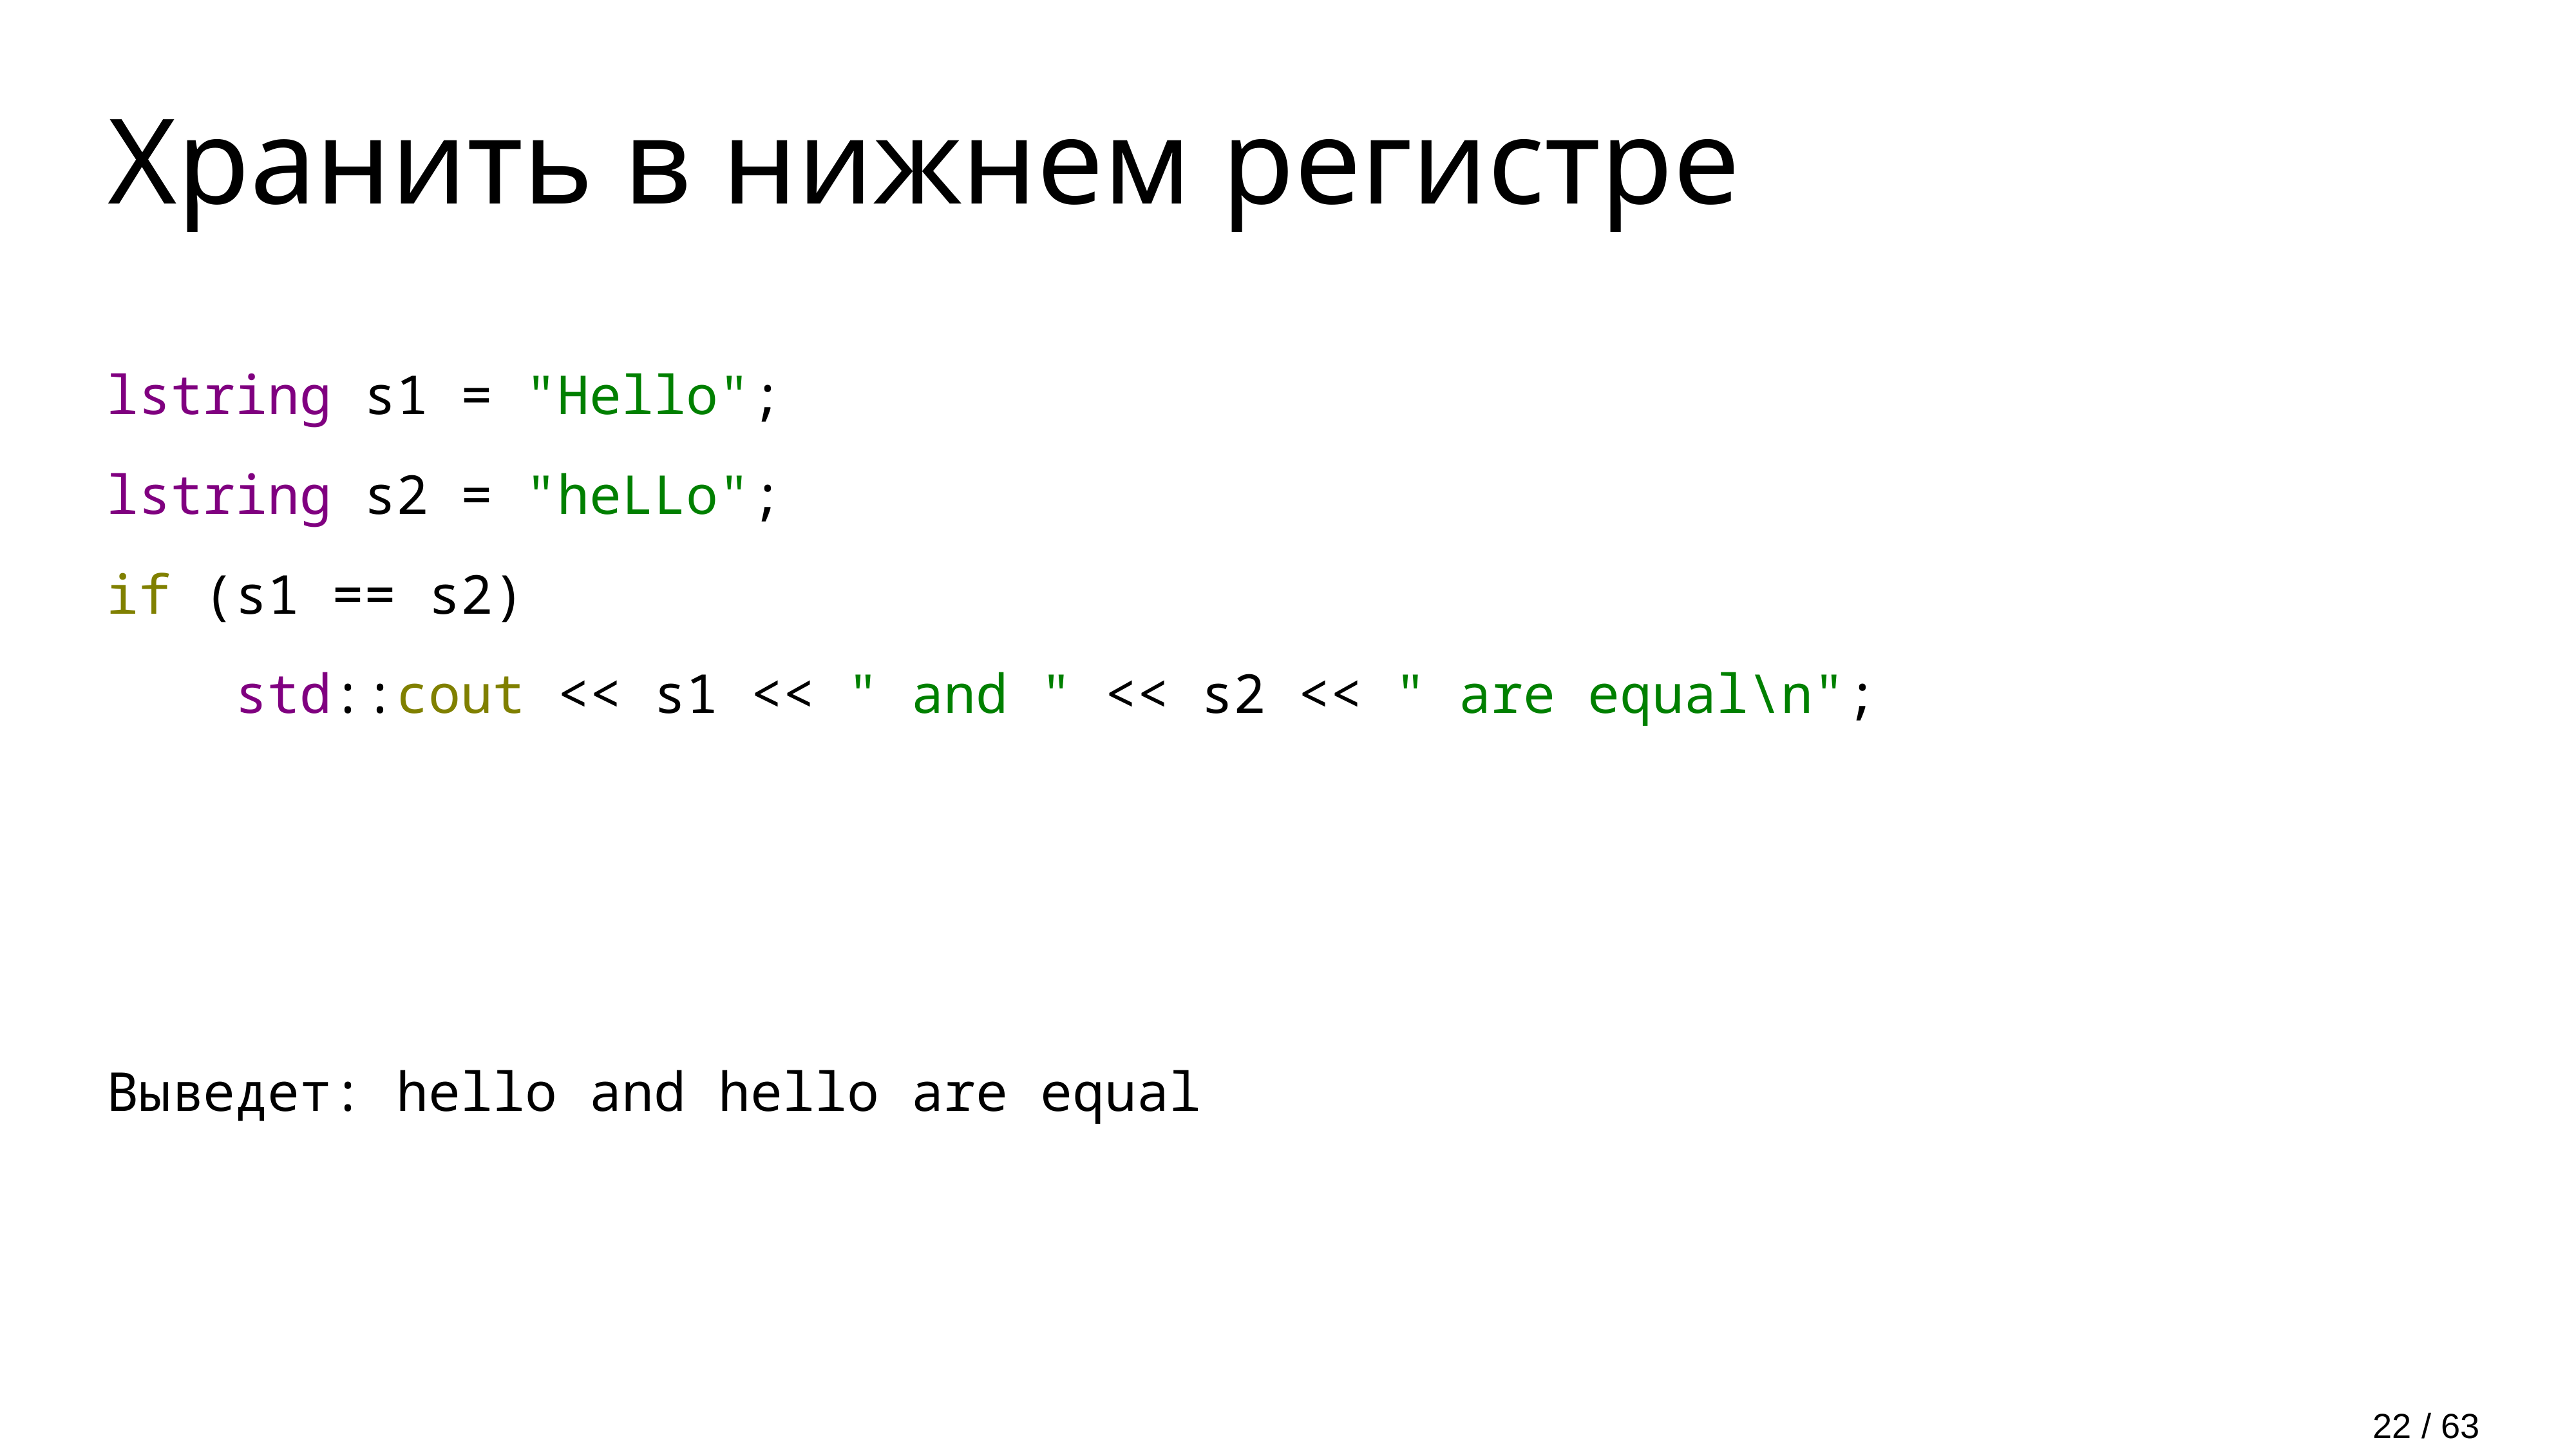

# Хранить в нижнем регистре
lstring s1 = "Hello";
lstring s2 = "heLLo";
if (s1 == s2)
 std::cout << s1 << " and " << s2 << " are equal\n";
Выведет: hello and hello are equal